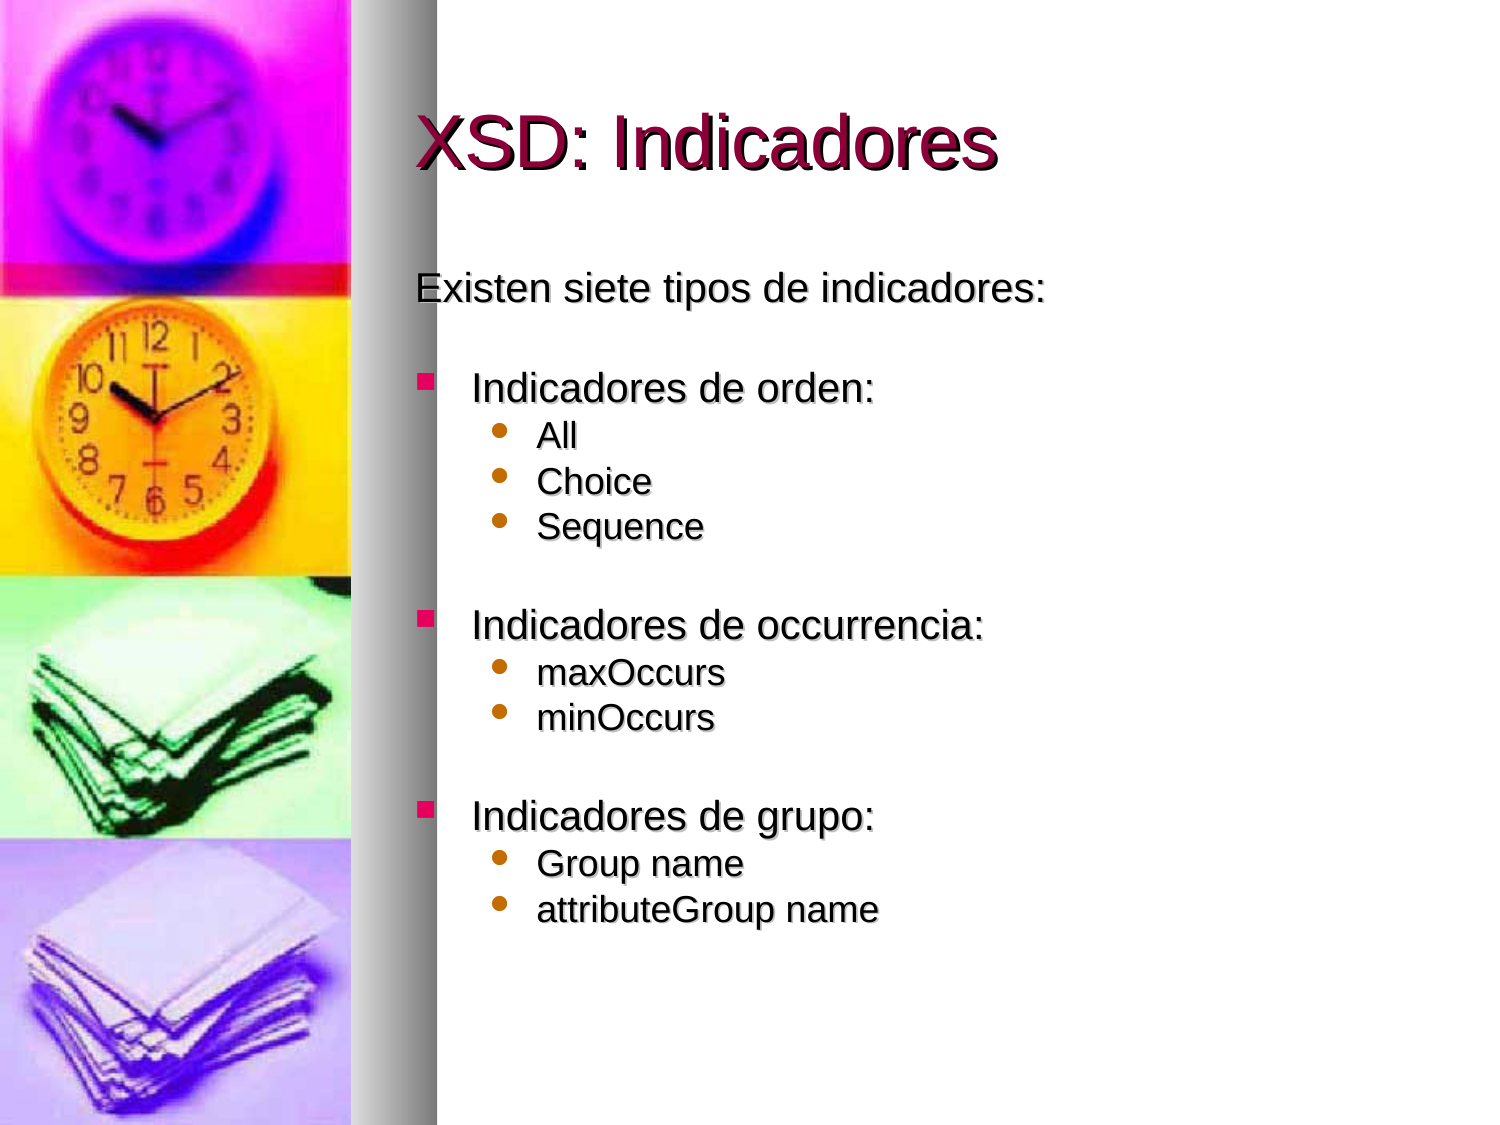

# XSD: Indicadores
Existen siete tipos de indicadores:
Indicadores de orden:
All
Choice
Sequence
Indicadores de occurrencia:
maxOccurs
minOccurs
Indicadores de grupo:
Group name
attributeGroup name